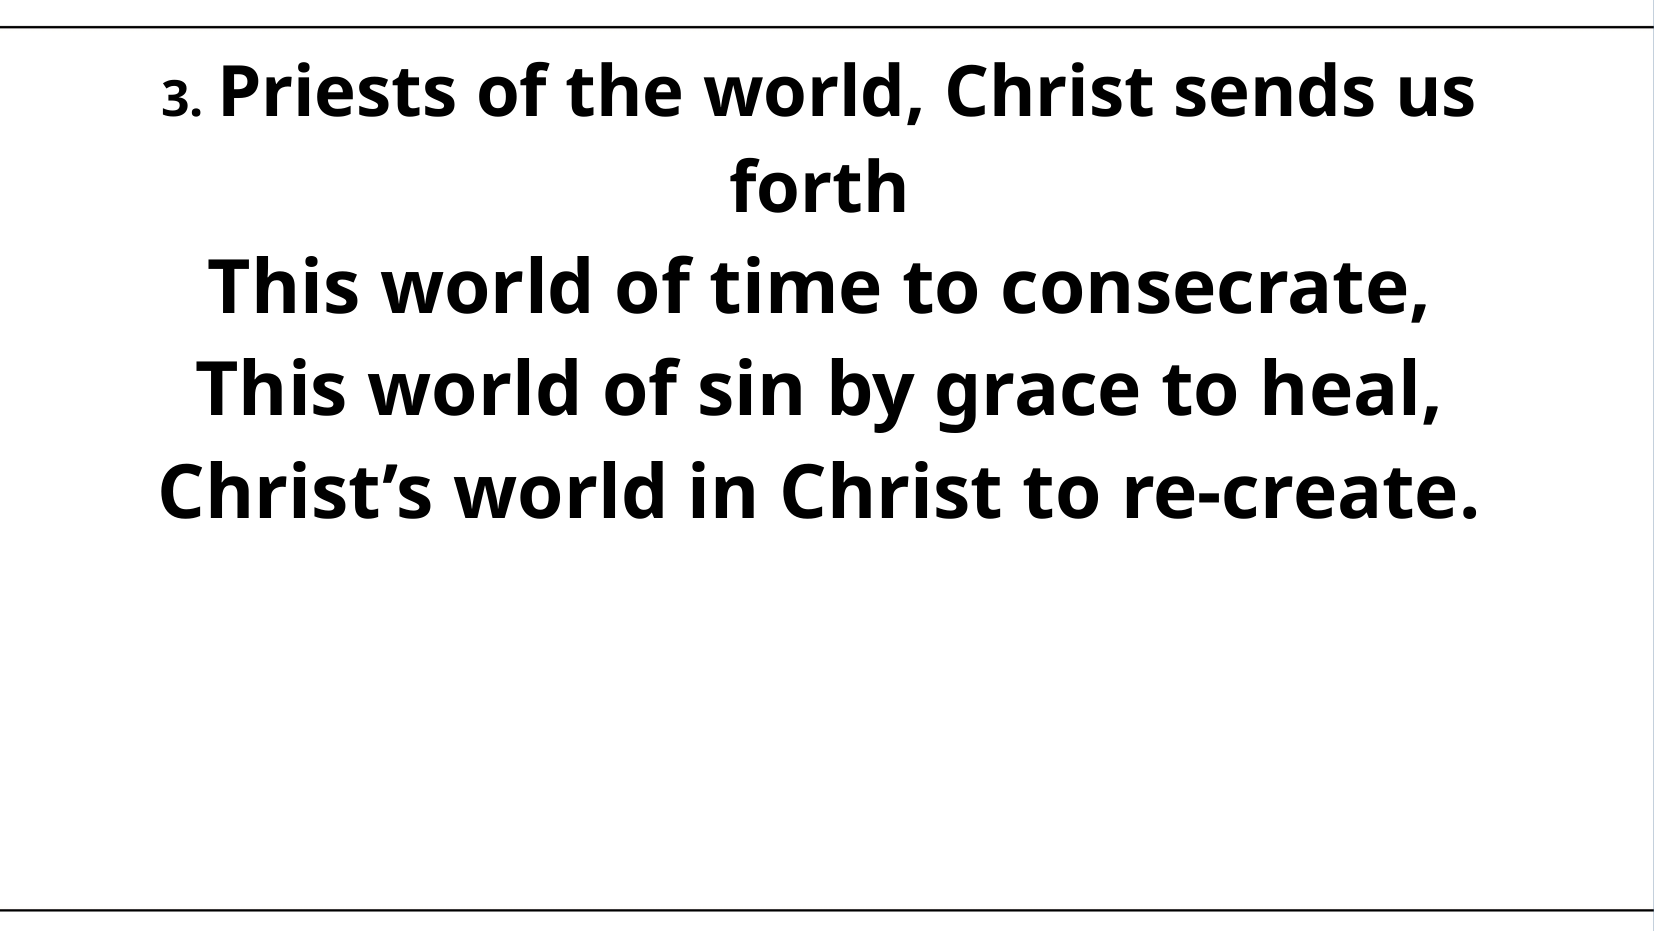

3. Priests of the world, Christ sends us forth
This world of time to consecrate,
This world of sin by grace to heal,
Christ’s world in Christ to re-create.